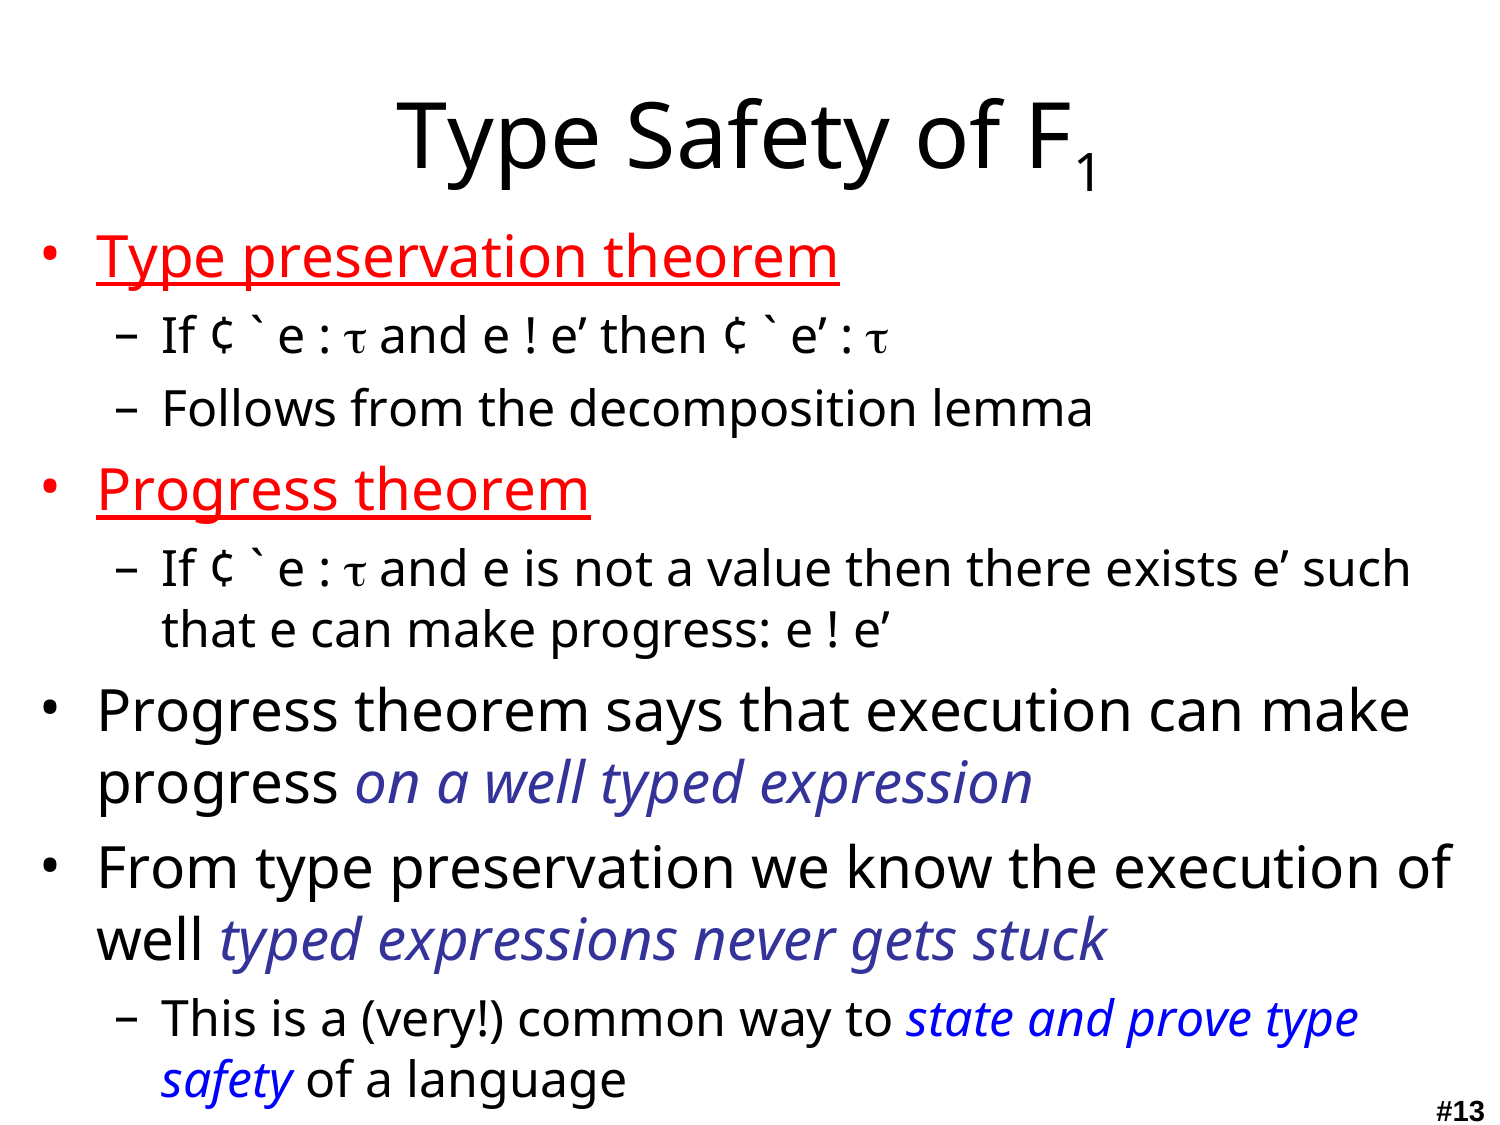

# Type Safety of F1
Type preservation theorem
If ¢ ` e :  and e ! e’ then ¢ ` e’ : 
Follows from the decomposition lemma
Progress theorem
If ¢ ` e :  and e is not a value then there exists e’ such that e can make progress: e ! e’
Progress theorem says that execution can make progress on a well typed expression
From type preservation we know the execution of well typed expressions never gets stuck
This is a (very!) common way to state and prove type safety of a language
13